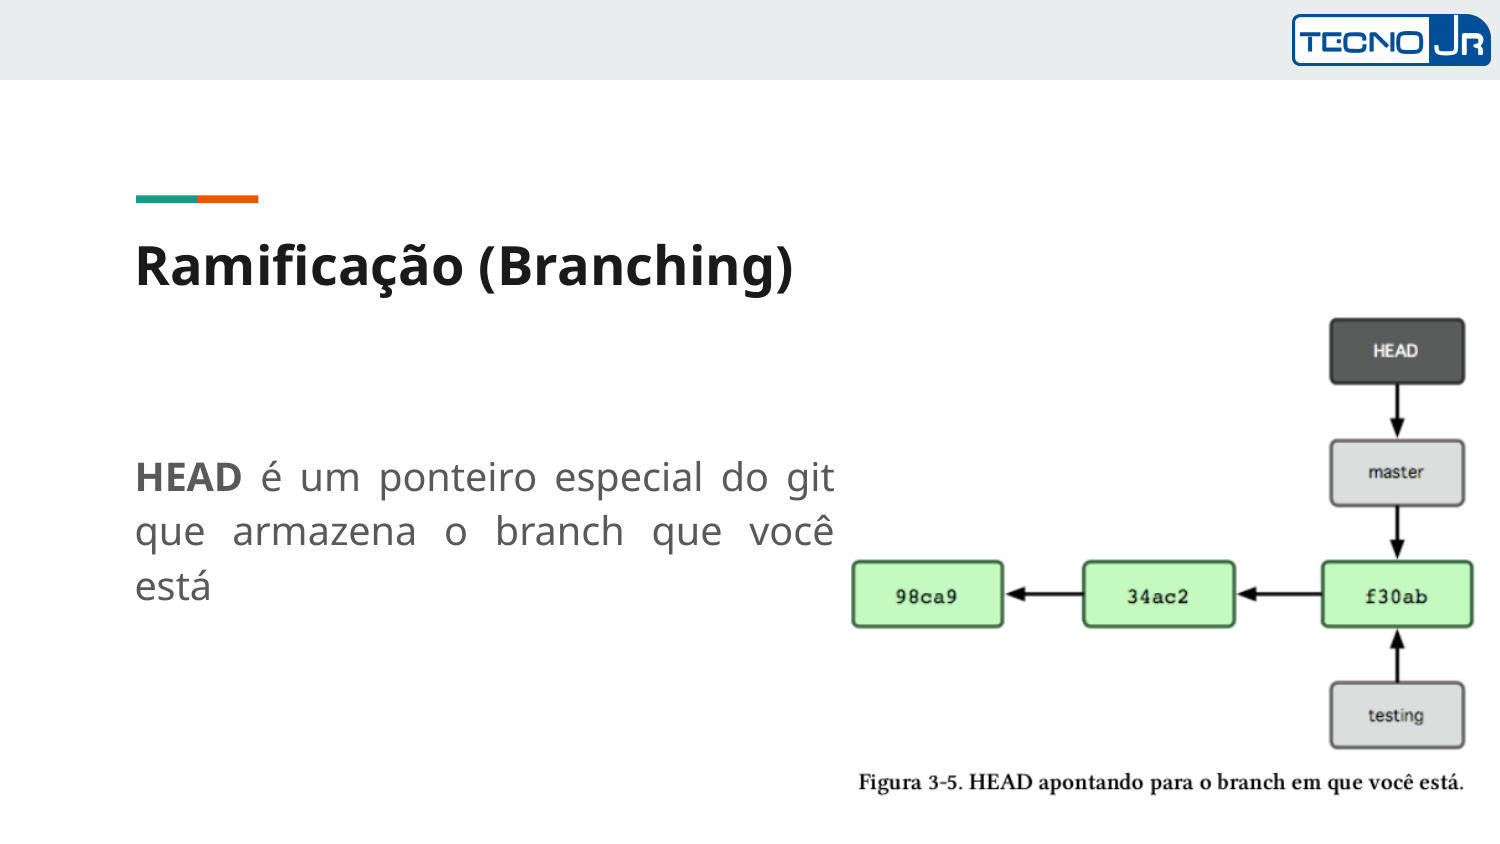

# Ramificação (Branching)
HEAD é um ponteiro especial do git que armazena o branch que você está